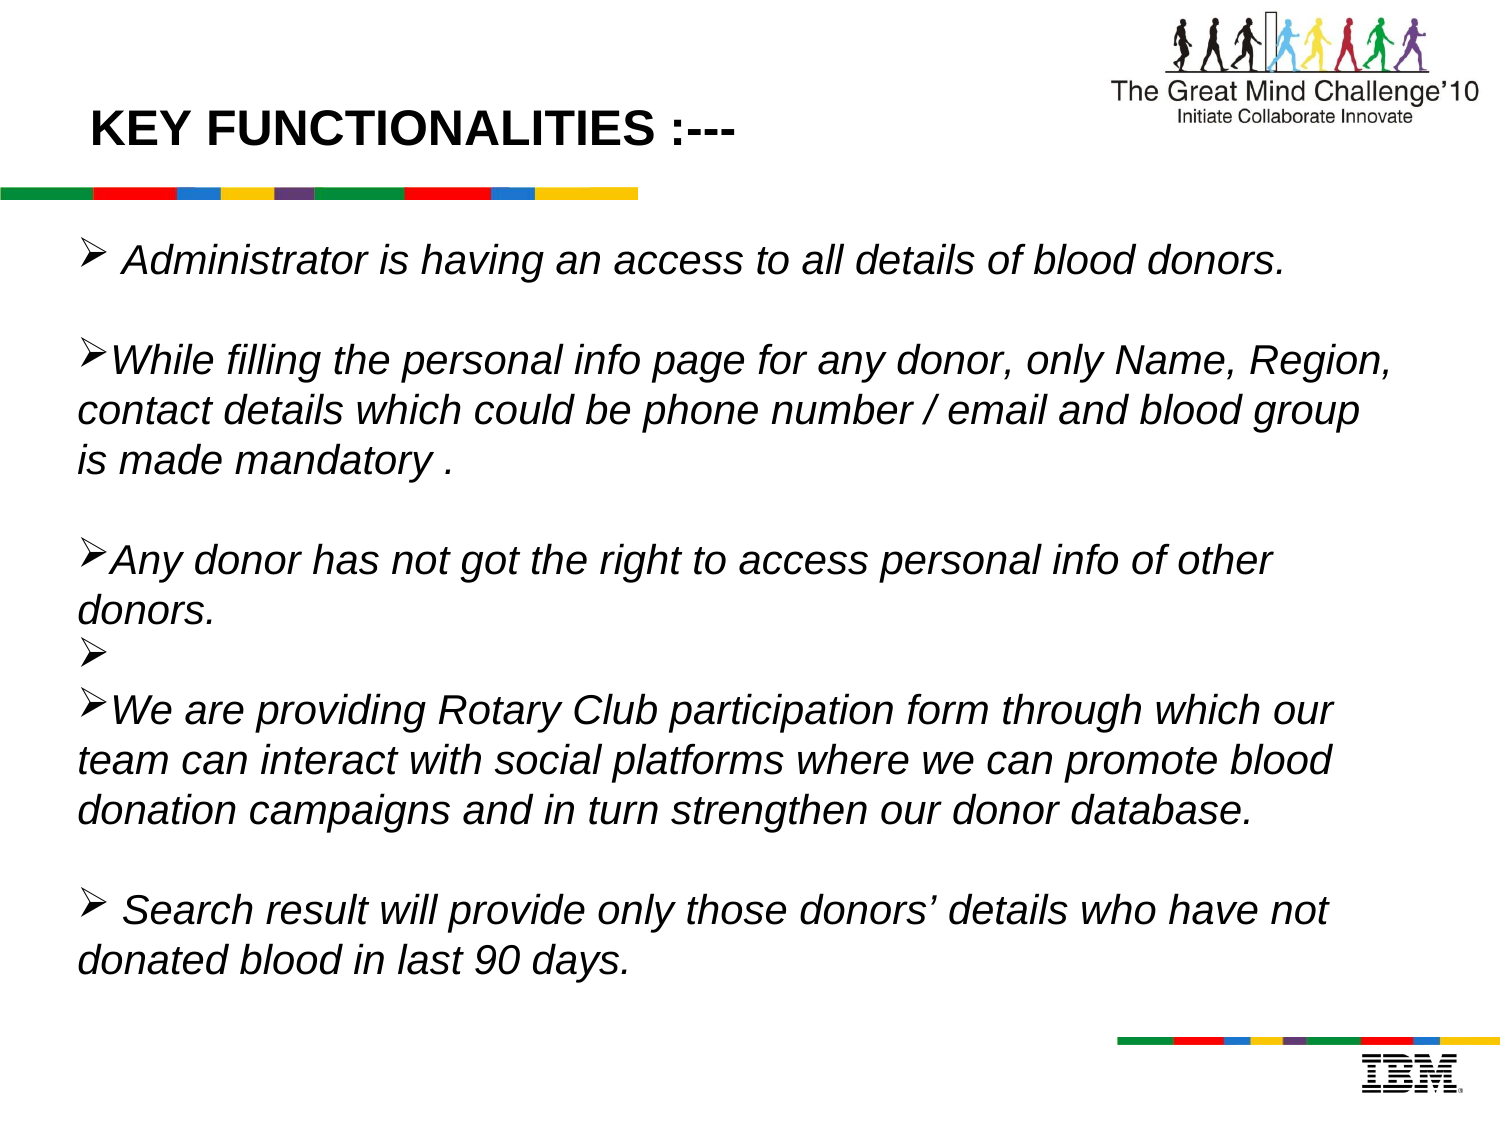

KEY FUNCTIONALITIES :---
 Administrator is having an access to all details of blood donors.
While filling the personal info page for any donor, only Name, Region, contact details which could be phone number / email and blood group is made mandatory .
Any donor has not got the right to access personal info of other donors.
We are providing Rotary Club participation form through which our team can interact with social platforms where we can promote blood donation campaigns and in turn strengthen our donor database.
 Search result will provide only those donors’ details who have not donated blood in last 90 days.